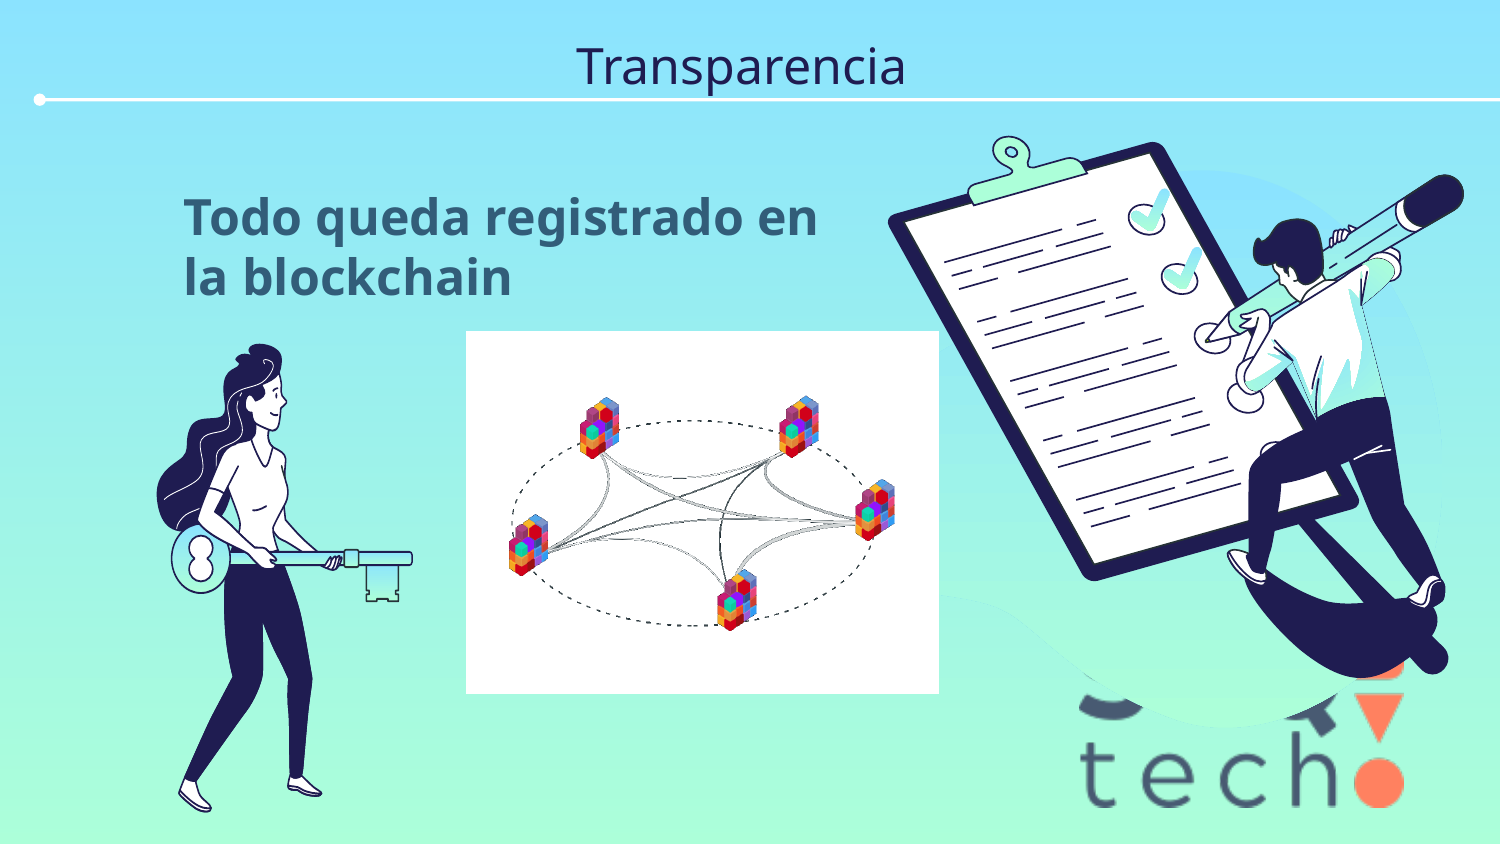

# Transparencia
Todo queda registrado en la blockchain